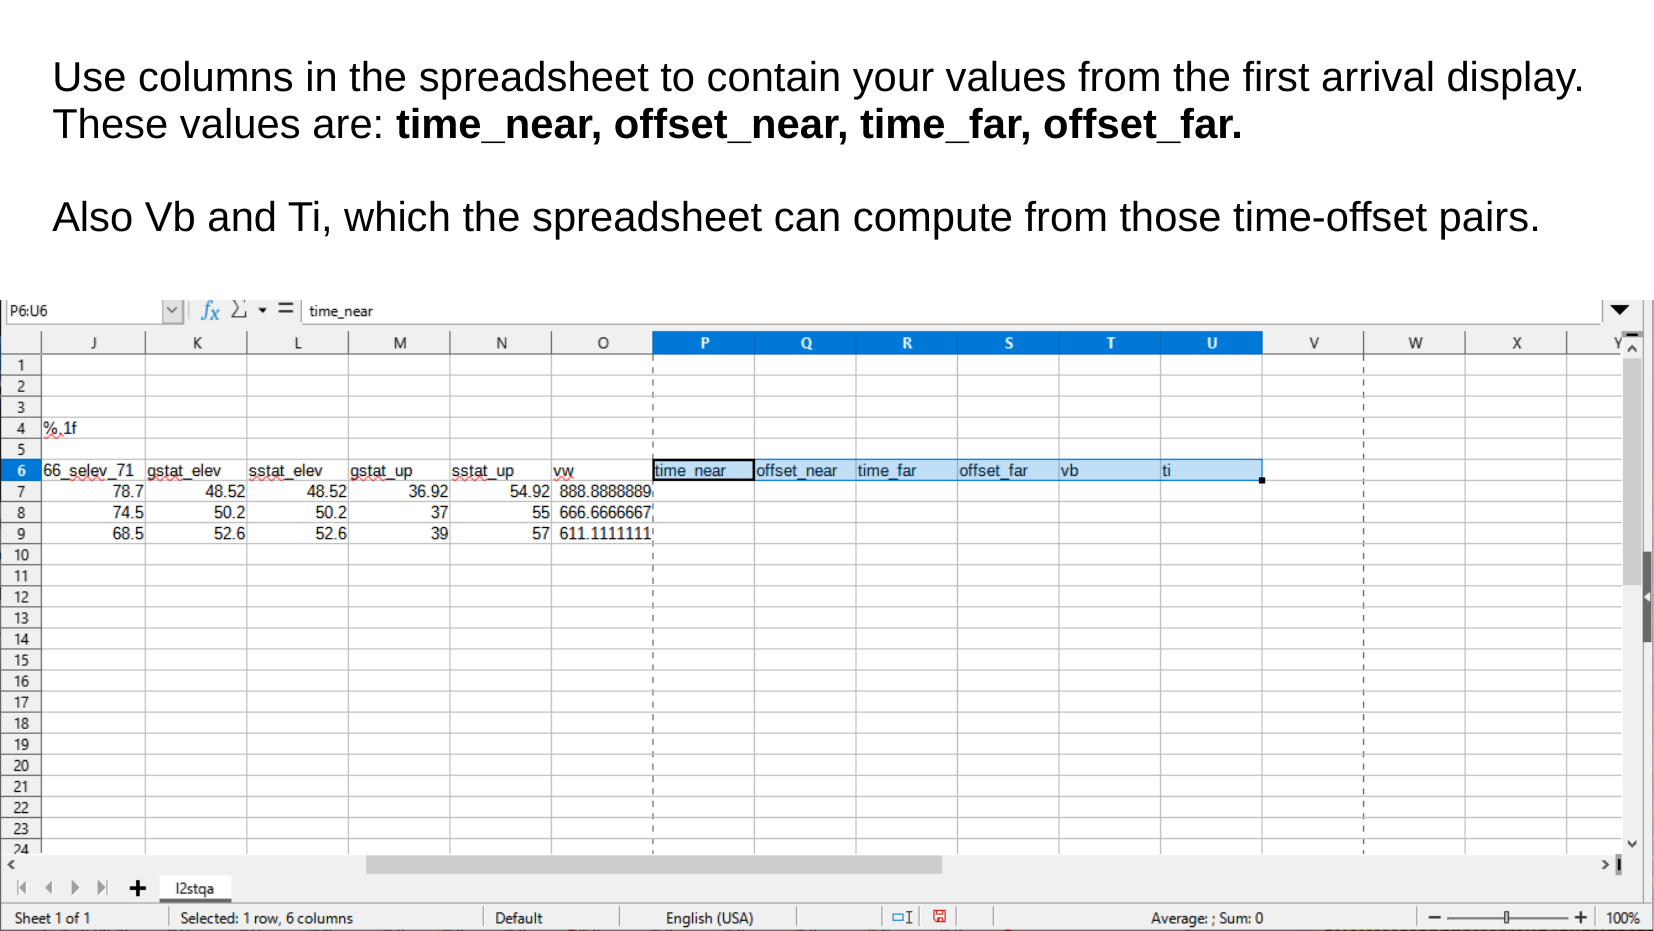

Use columns in the spreadsheet to contain your values from the first arrival display.
These values are: time_near, offset_near, time_far, offset_far.
Also Vb and Ti, which the spreadsheet can compute from those time-offset pairs.